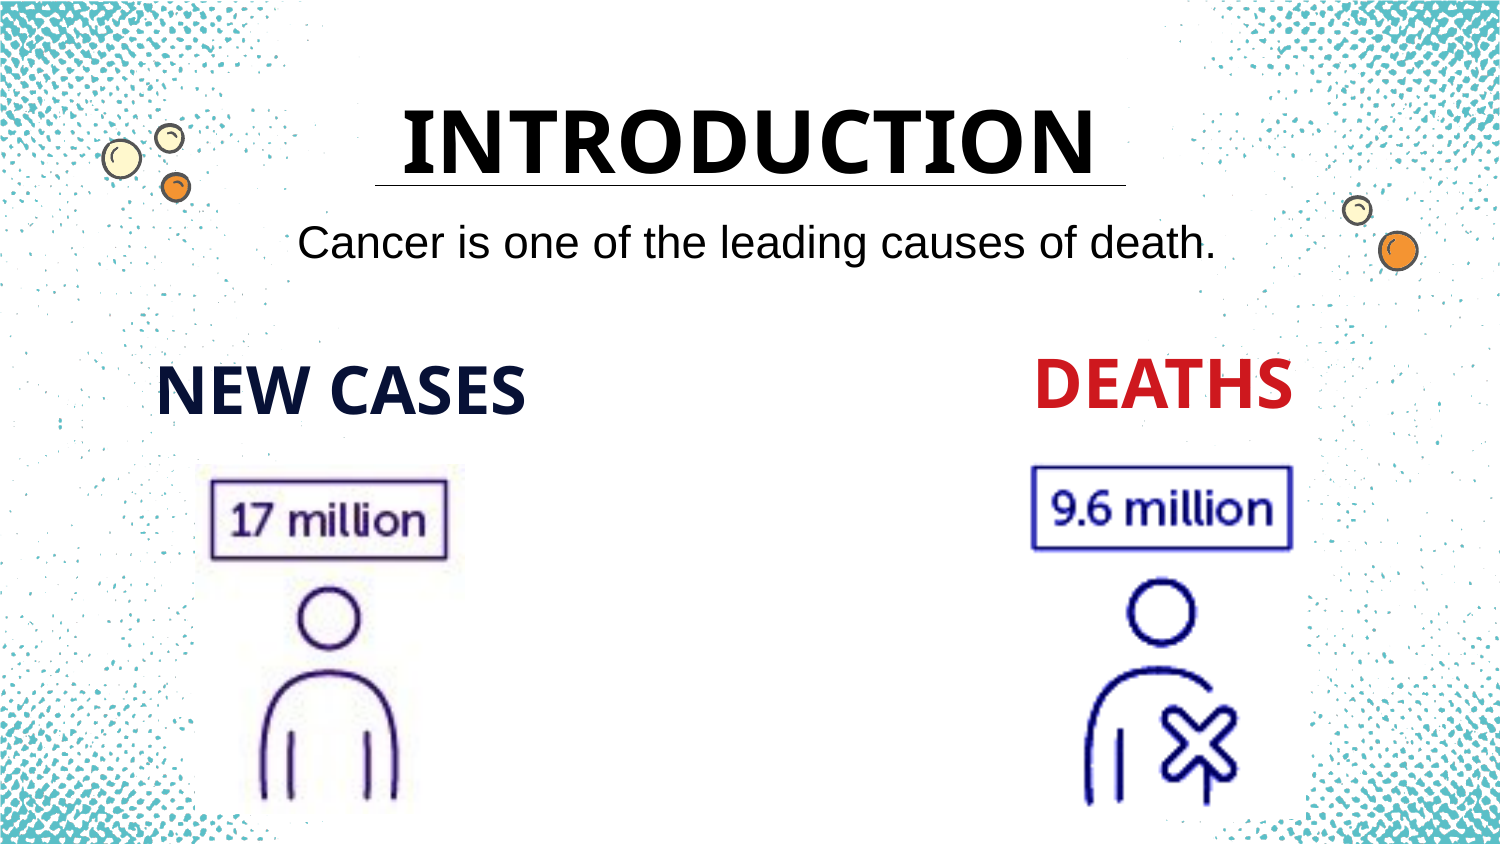

INTRODUCTION
Cancer is one of the leading causes of death.
DEATHS
# NEW CASES